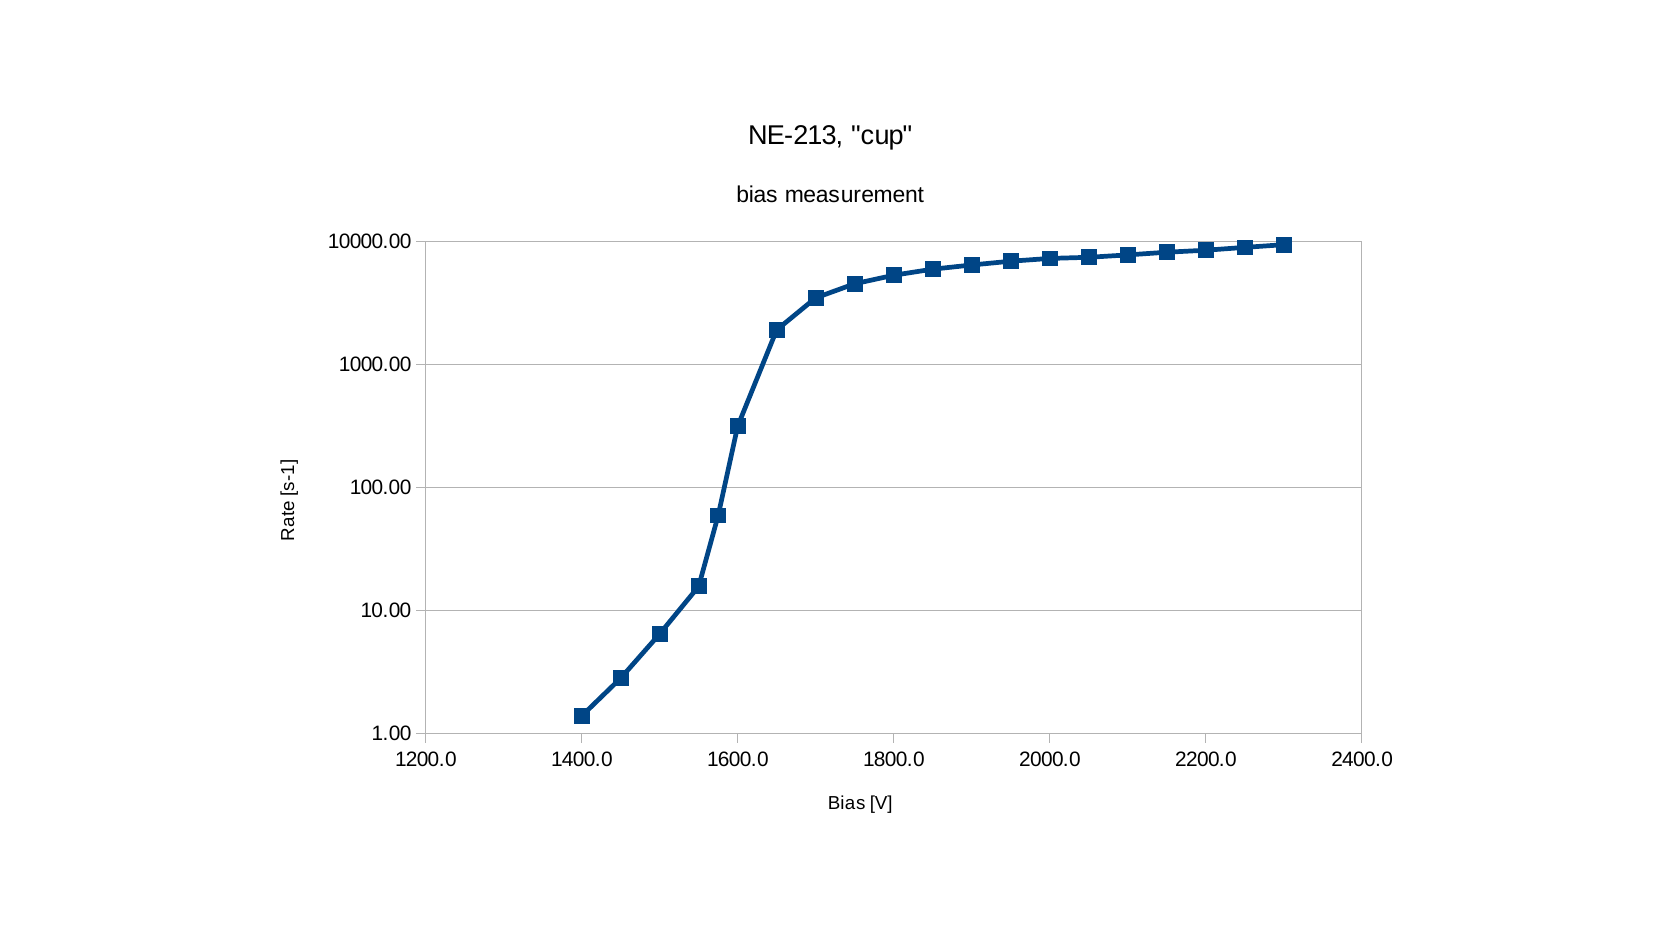

#
### Chart: NE-213, "cup"
bias measurement
| Category | Column D |
|---|---|